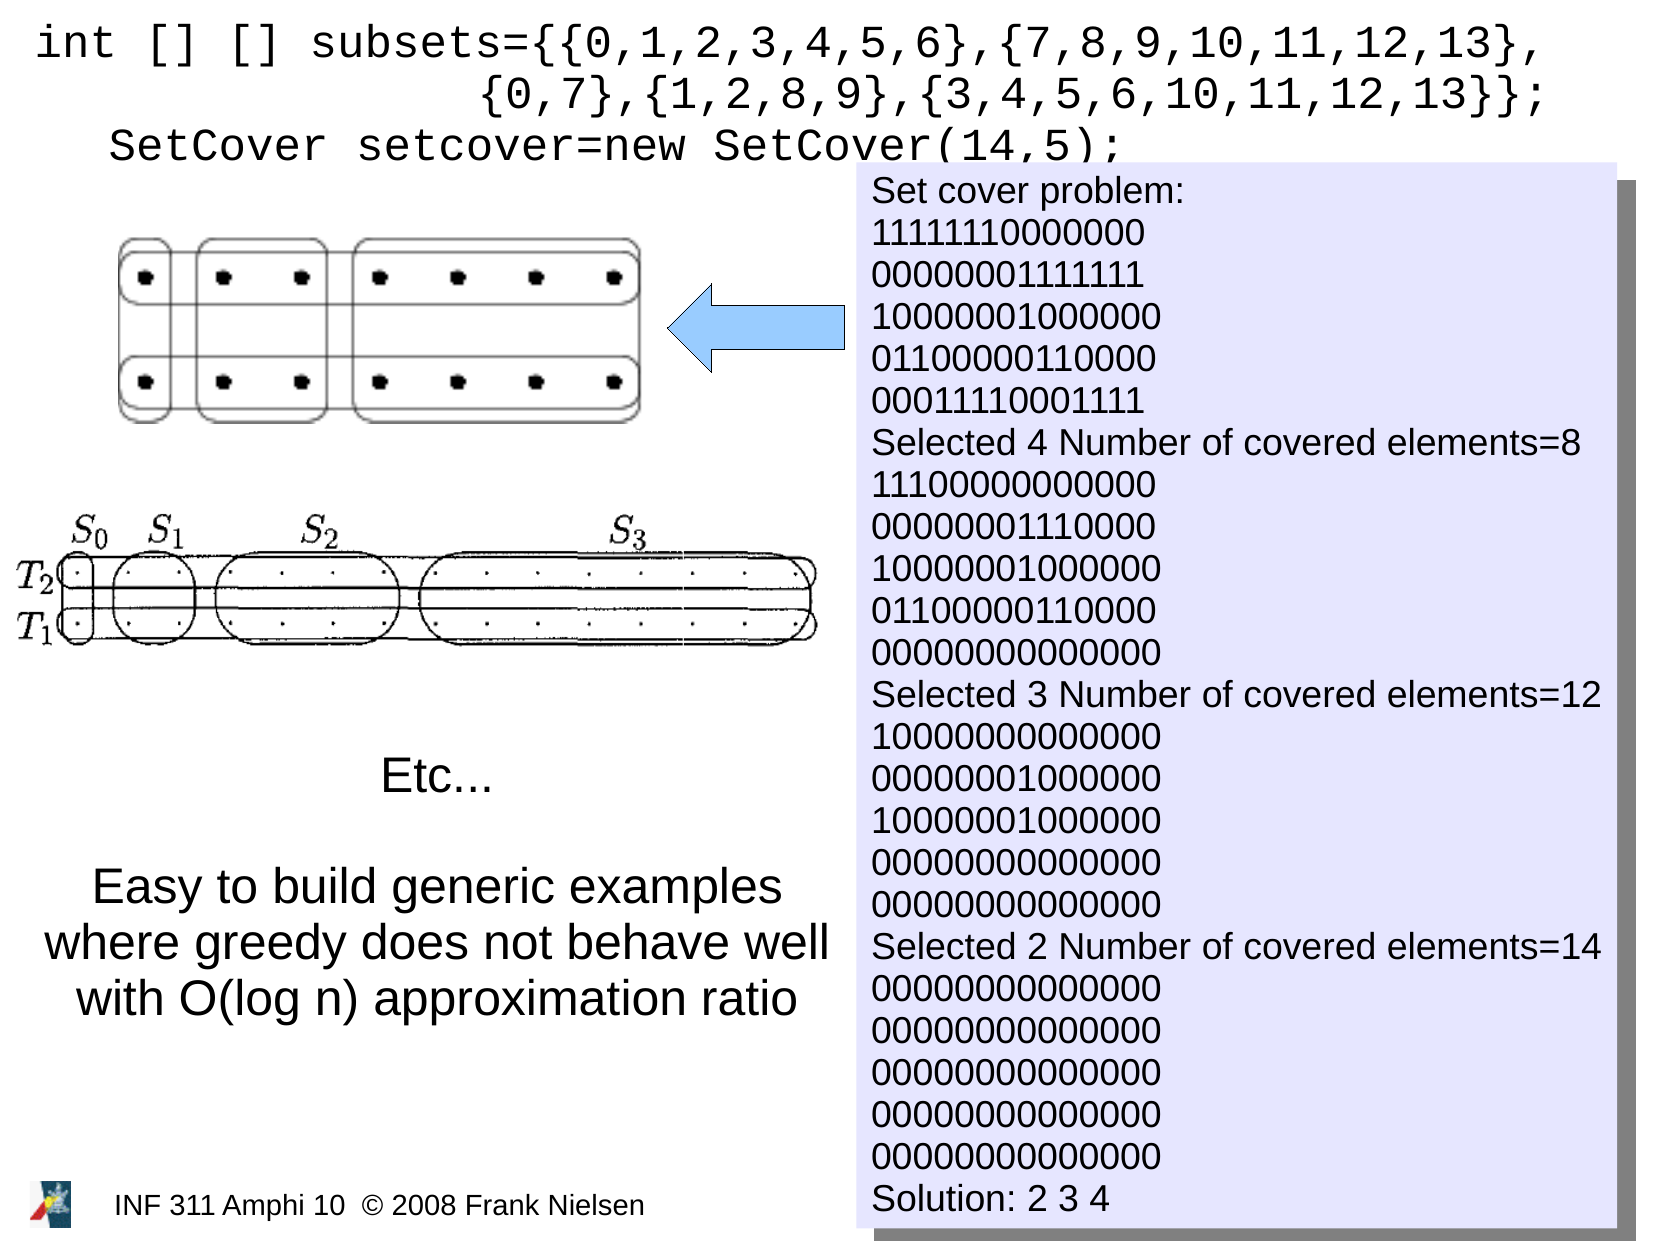

int [] [] subsets={{0,1,2,3,4,5,6},{7,8,9,10,11,12,13},
						{0,7},{1,2,8,9},{3,4,5,6,10,11,12,13}};
	SetCover setcover=new SetCover(14,5);
Set cover problem:
11111110000000
00000001111111
10000001000000
01100000110000
00011110001111
Selected 4 Number of covered elements=8
11100000000000
00000001110000
10000001000000
01100000110000
00000000000000
Selected 3 Number of covered elements=12
10000000000000
00000001000000
10000001000000
00000000000000
00000000000000
Selected 2 Number of covered elements=14
00000000000000
00000000000000
00000000000000
00000000000000
00000000000000
Solution: 2 3 4
Etc...
Easy to build generic examples
where greedy does not behave well
with O(log n) approximation ratio